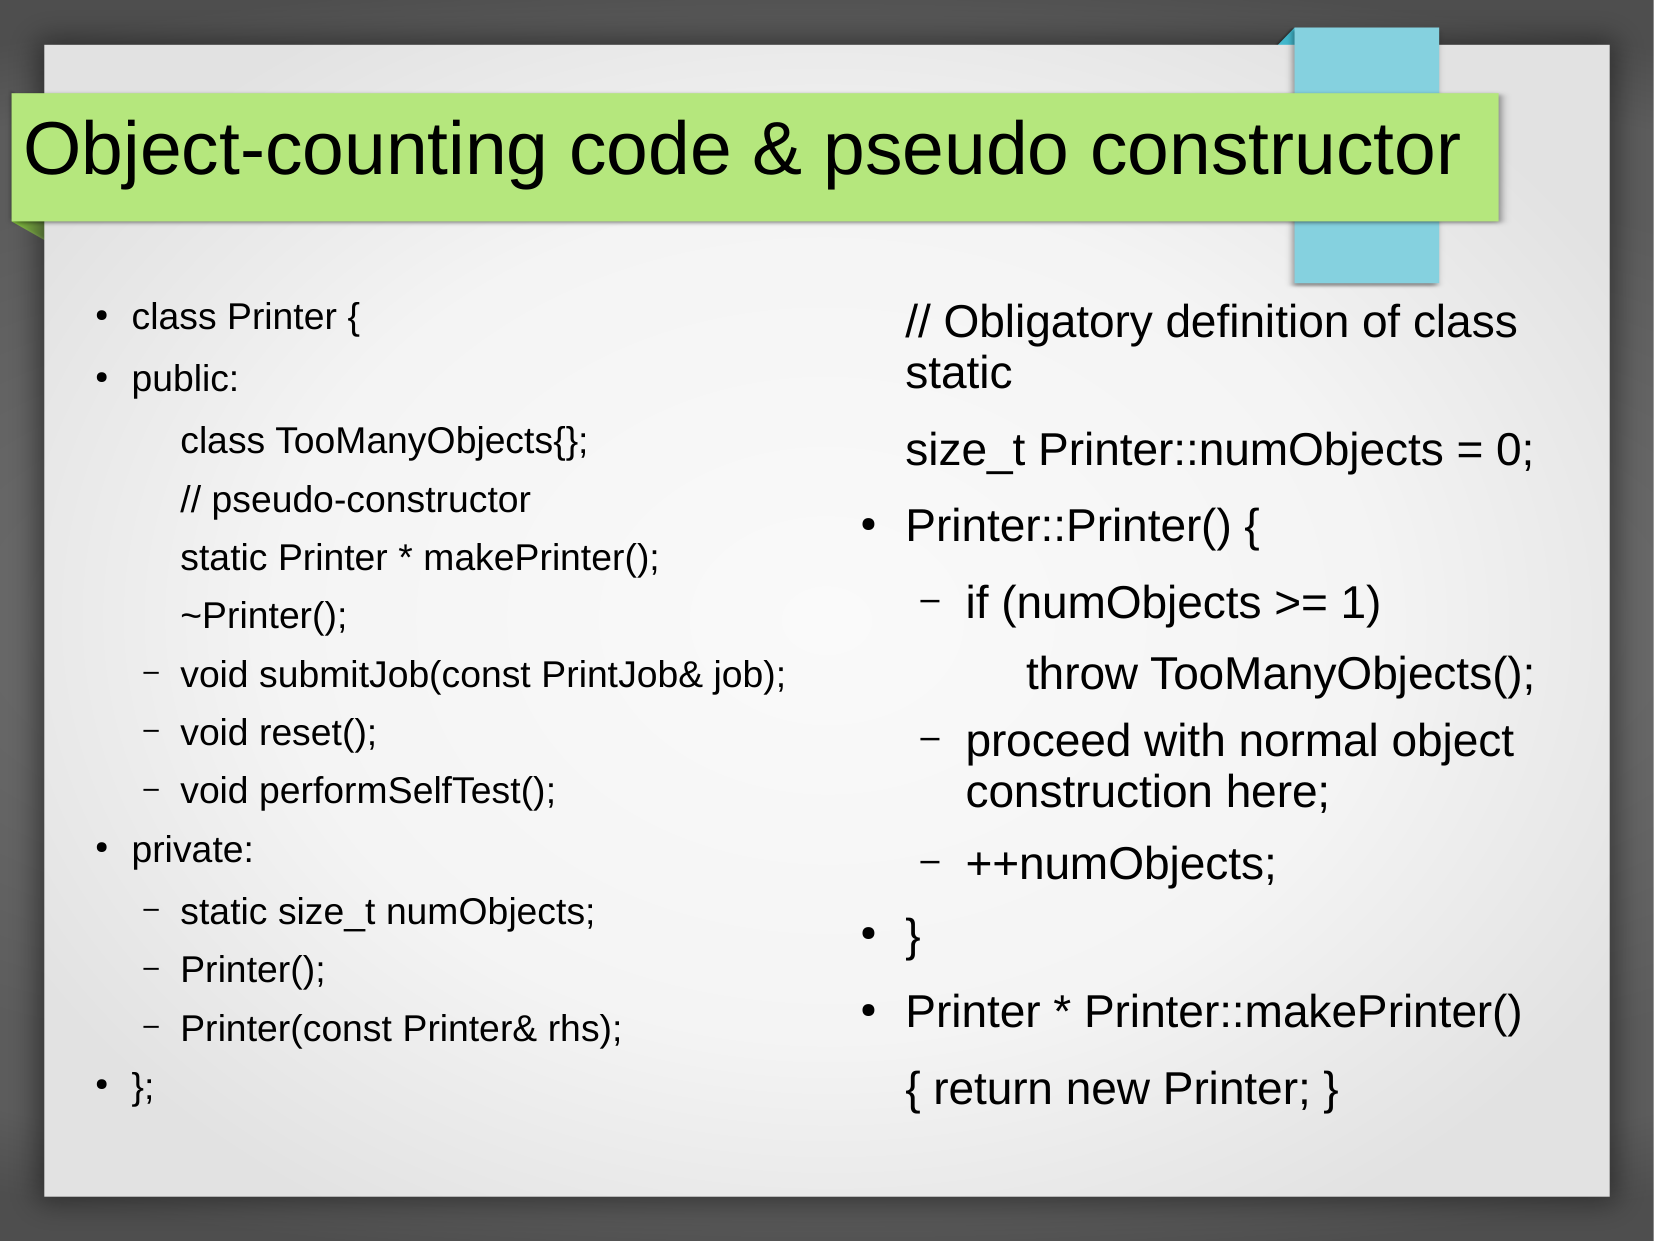

# Object-counting code & pseudo constructor
class Printer {
public:
class TooManyObjects{};
// pseudo-constructor
static Printer * makePrinter();
~Printer();
void submitJob(const PrintJob& job);
void reset();
void performSelfTest();
private:
static size_t numObjects;
Printer();
Printer(const Printer& rhs);
};
// Obligatory definition of class static
size_t Printer::numObjects = 0;
Printer::Printer() {
if (numObjects >= 1)
throw TooManyObjects();
proceed with normal object construction here;
++numObjects;
}
Printer * Printer::makePrinter()
{ return new Printer; }